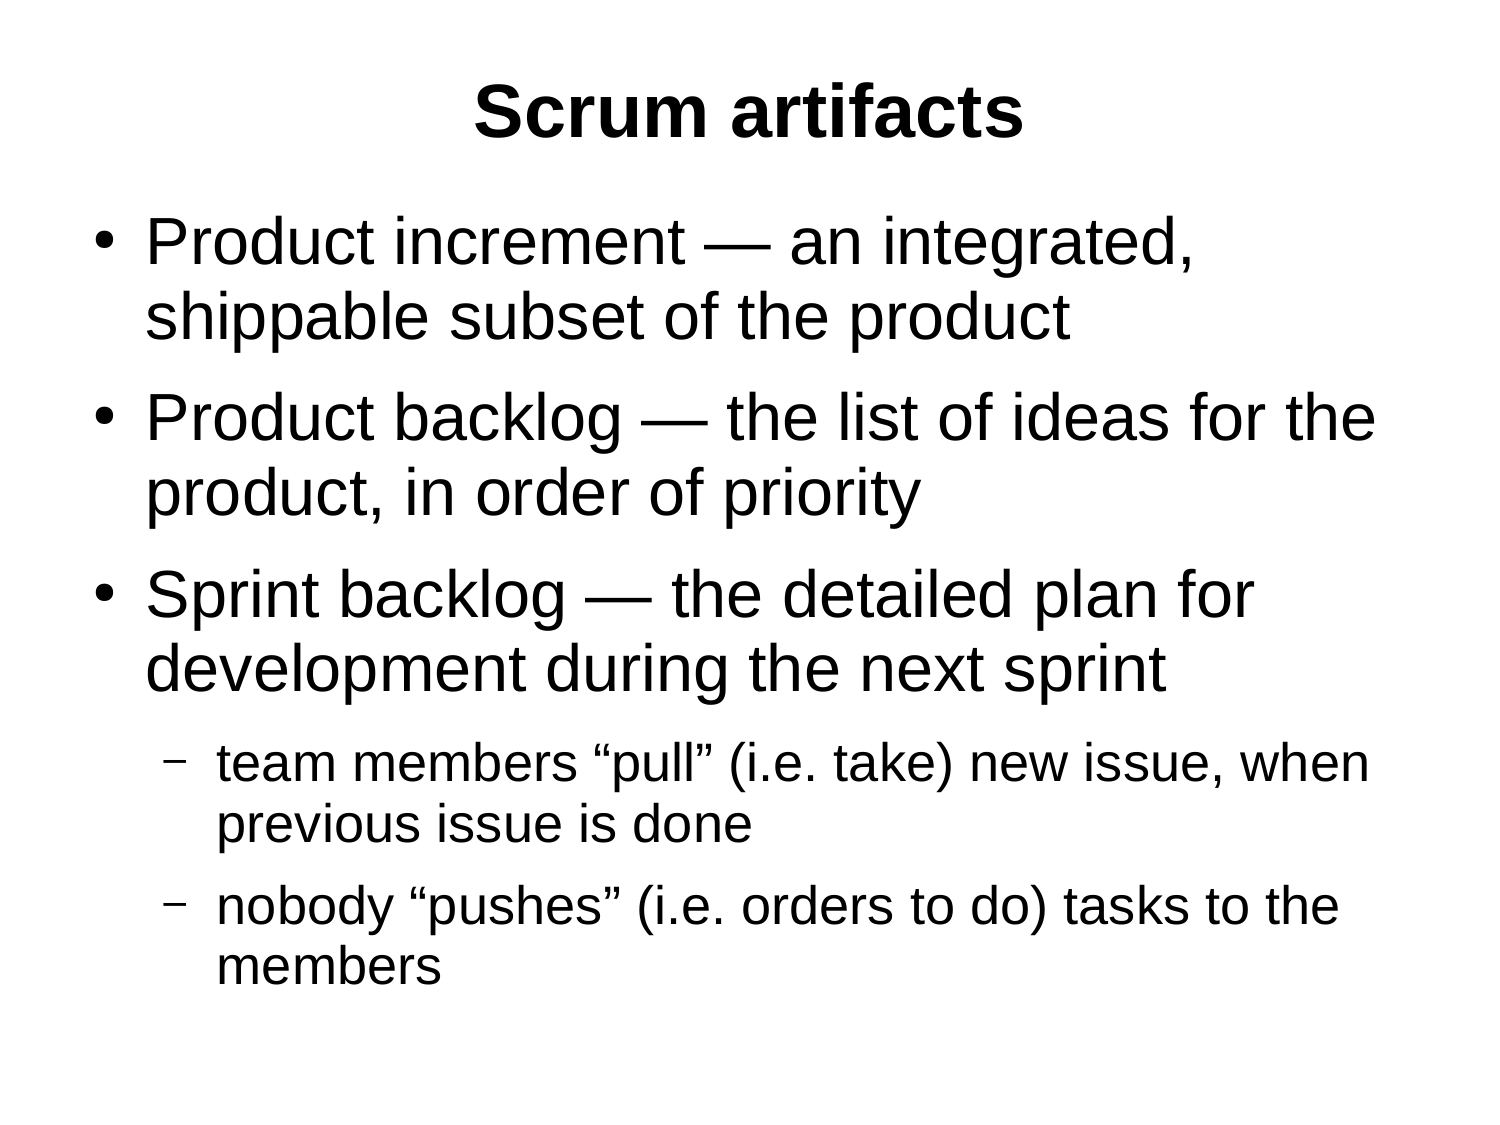

# Scrum artifacts
Product increment — an integrated, shippable subset of the product
Product backlog — the list of ideas for the product, in order of priority
Sprint backlog — the detailed plan for development during the next sprint
team members “pull” (i.e. take) new issue, when previous issue is done
nobody “pushes” (i.e. orders to do) tasks to the members